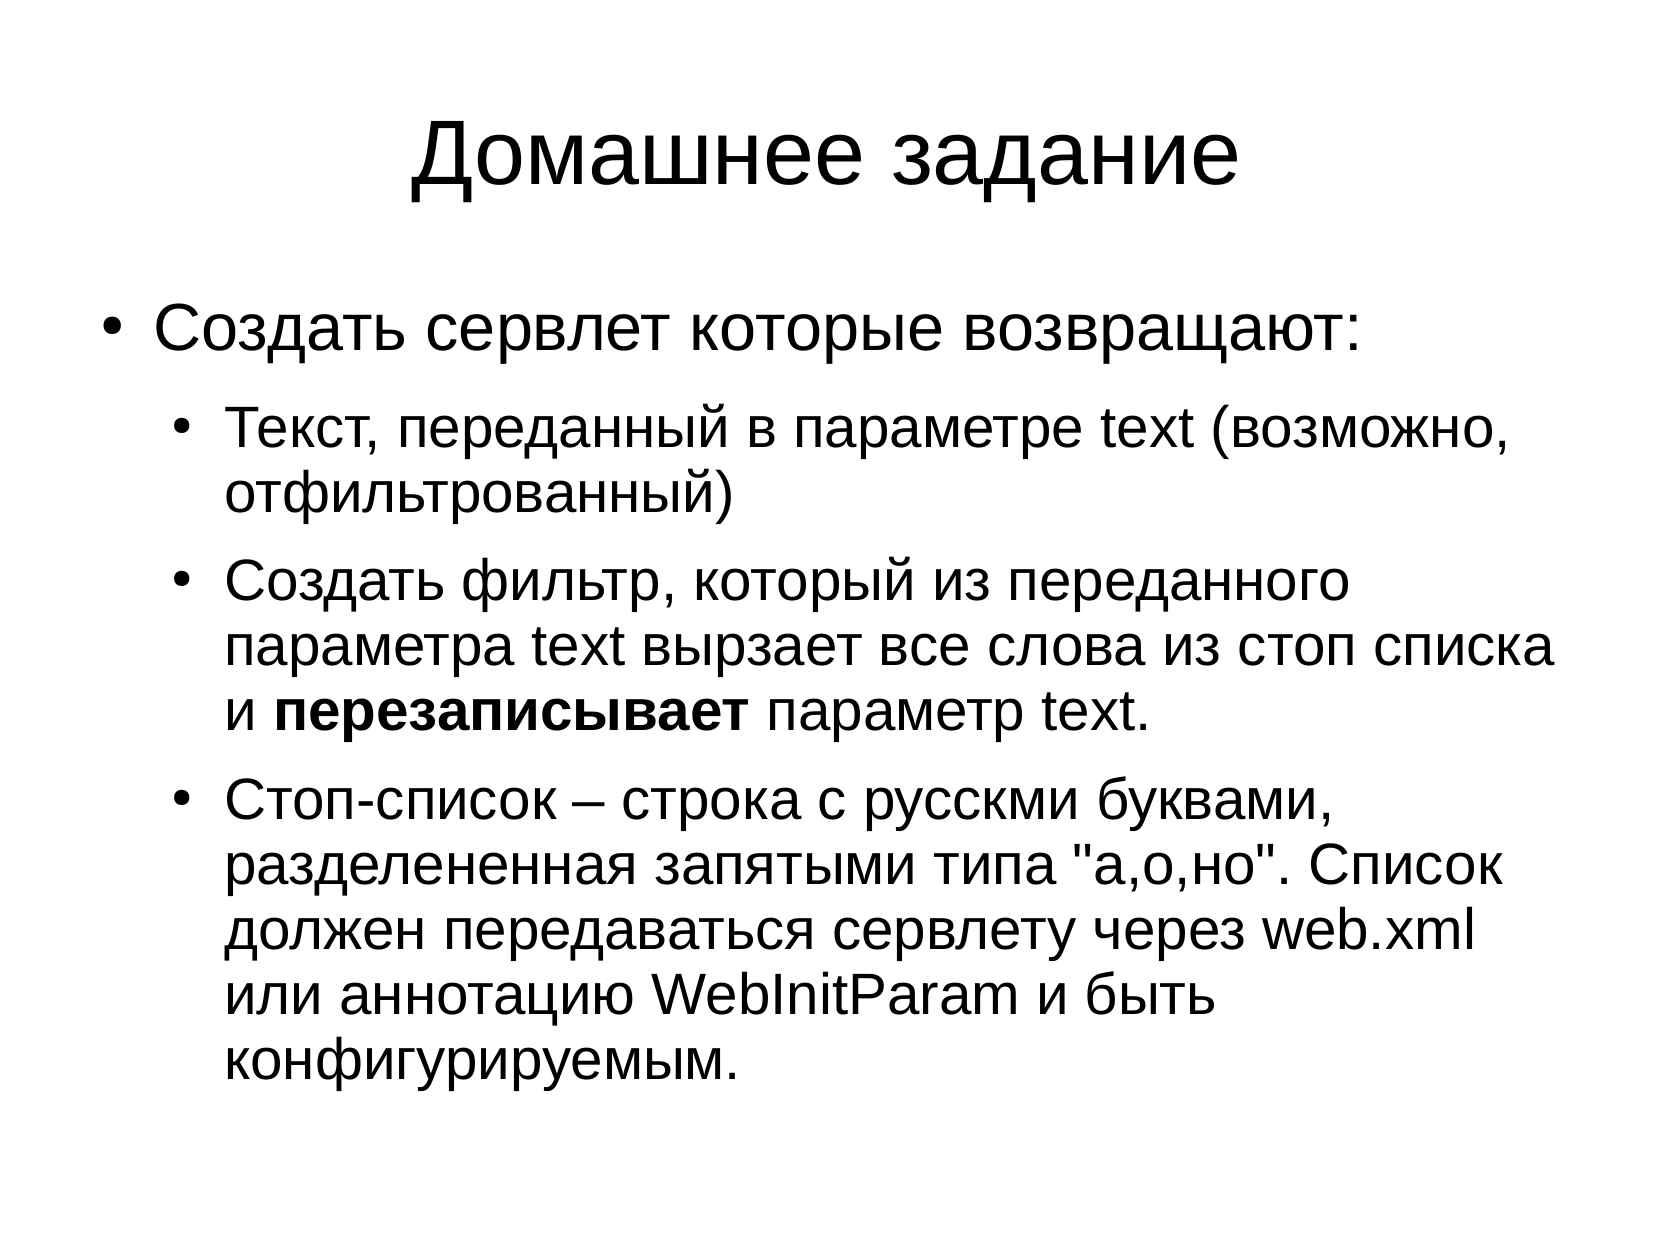

# Домашнее задание
Создать сервлет которые возвращают:
Текст, переданный в параметре text (возможно, отфильтрованный)
Создать фильтр, который из переданного параметра text вырзает все слова из стоп списка и перезаписывает параметр text.
Стоп-список – строка с русскми буквами, разделененная запятыми типа "а,о,но". Список должен передаваться сервлету через web.xml или аннотацию WebInitParam и быть конфигурируемым.